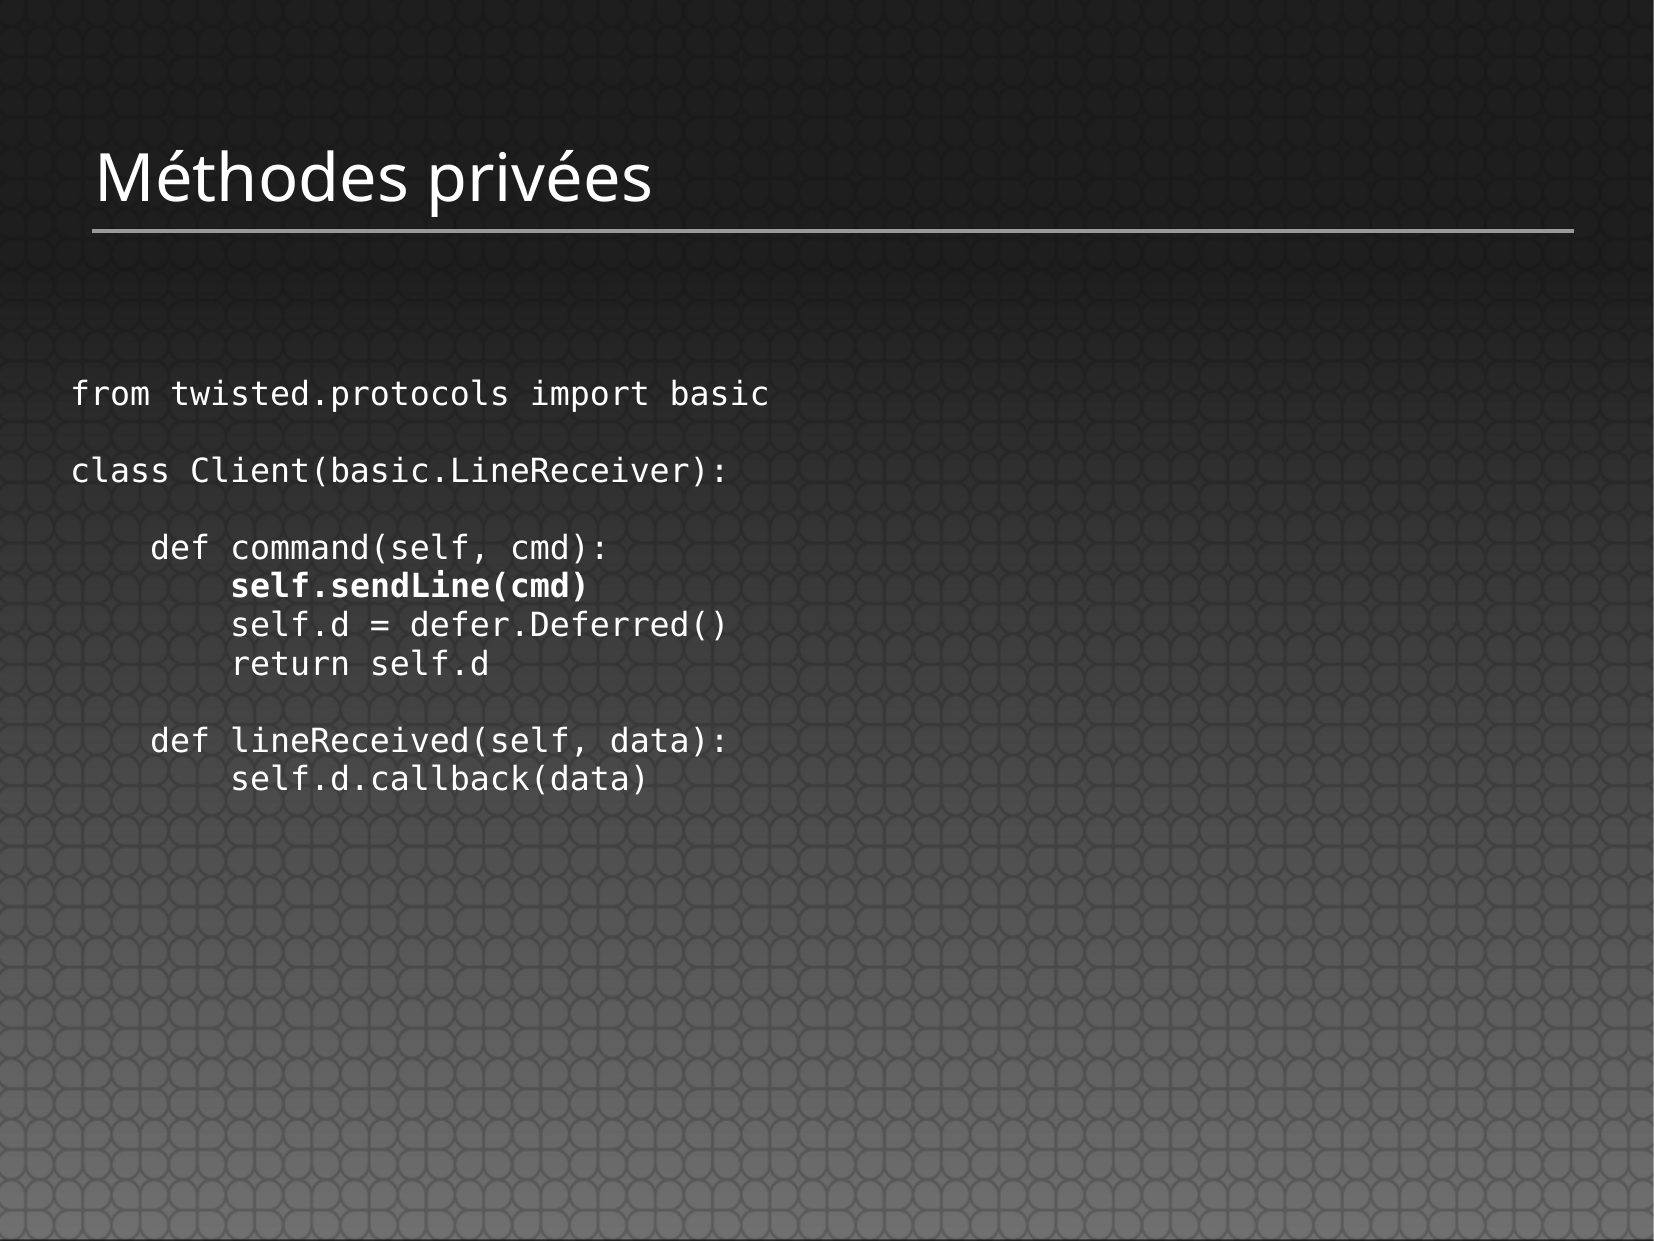

# Méthodes privées
from twisted.protocols import basic
class Client(basic.LineReceiver):
 def command(self, cmd):
 self.sendLine(cmd)
 self.d = defer.Deferred()
 return self.d
 def lineReceived(self, data):
 self.d.callback(data)